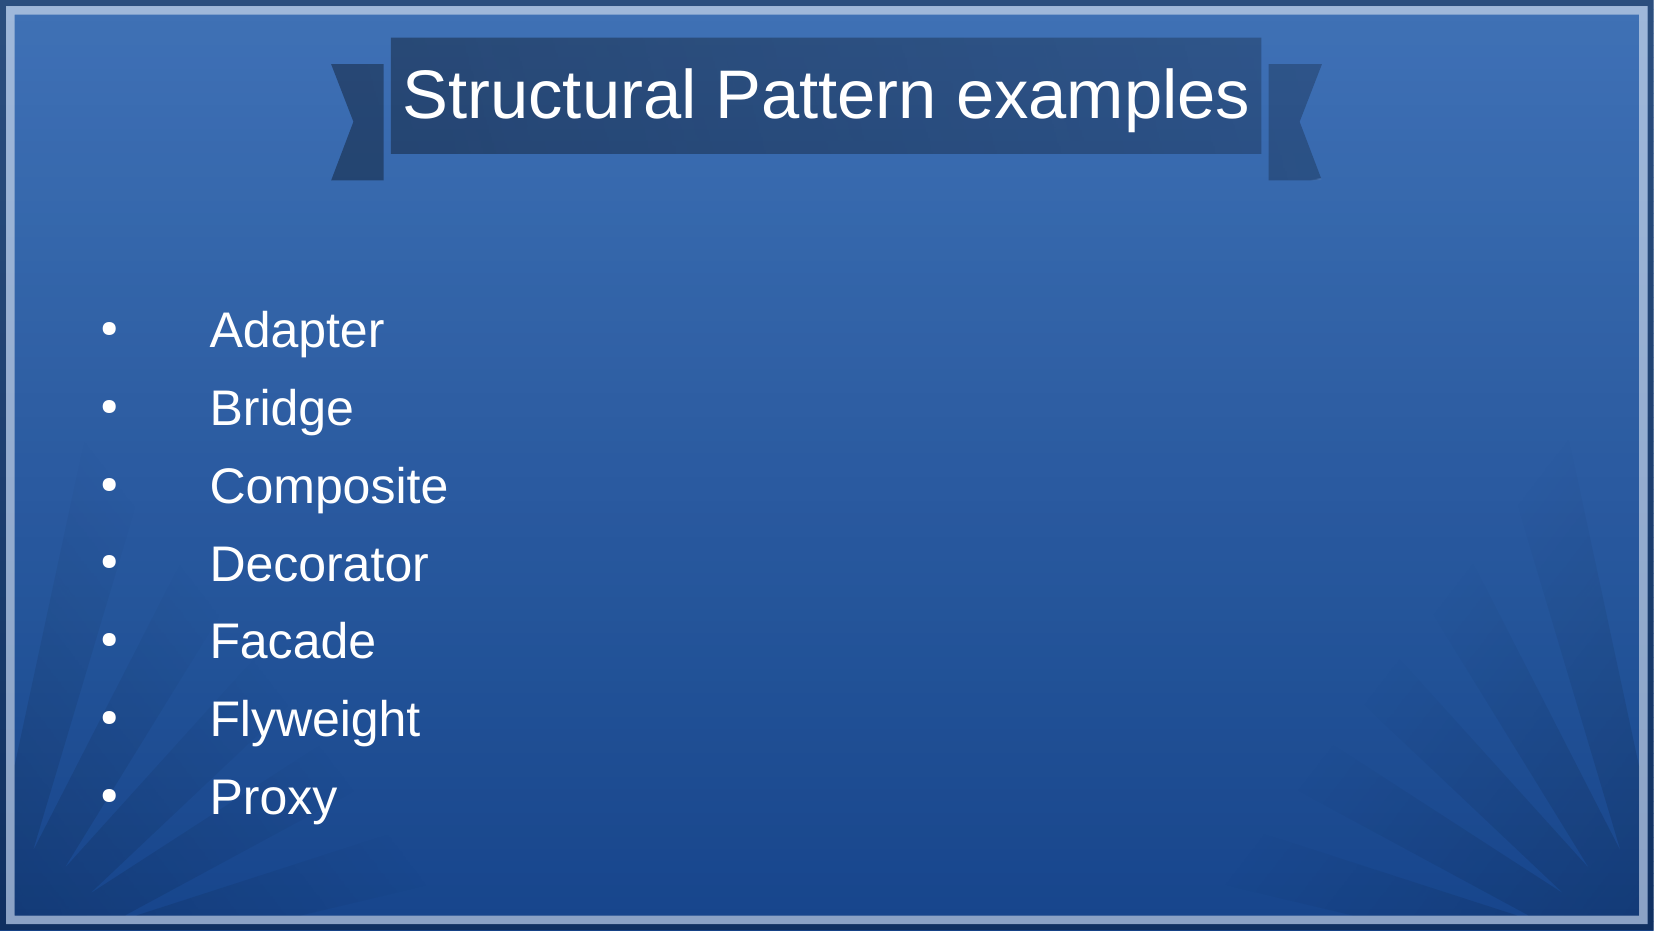

# Structural Pattern examples
 Adapter
 Bridge
 Composite
 Decorator
 Facade
 Flyweight
 Proxy